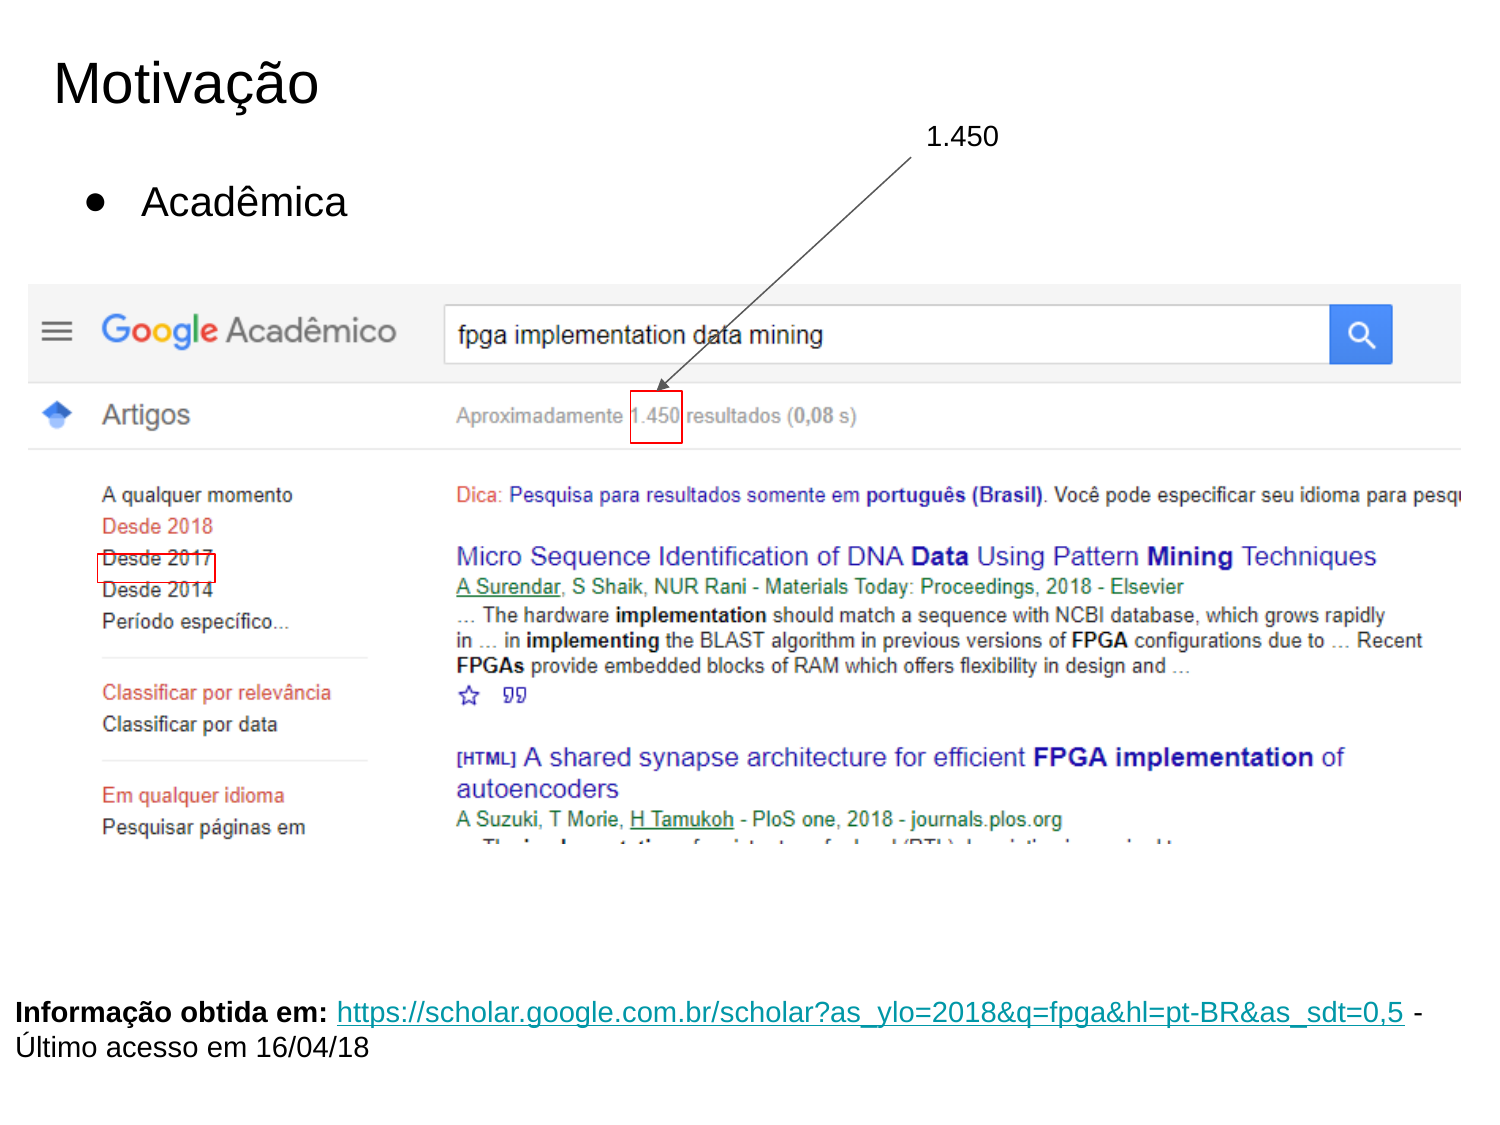

# Motivação
1.450
Acadêmica
Informação obtida em: https://scholar.google.com.br/scholar?as_ylo=2018&q=fpga&hl=pt-BR&as_sdt=0,5 - Último acesso em 16/04/18